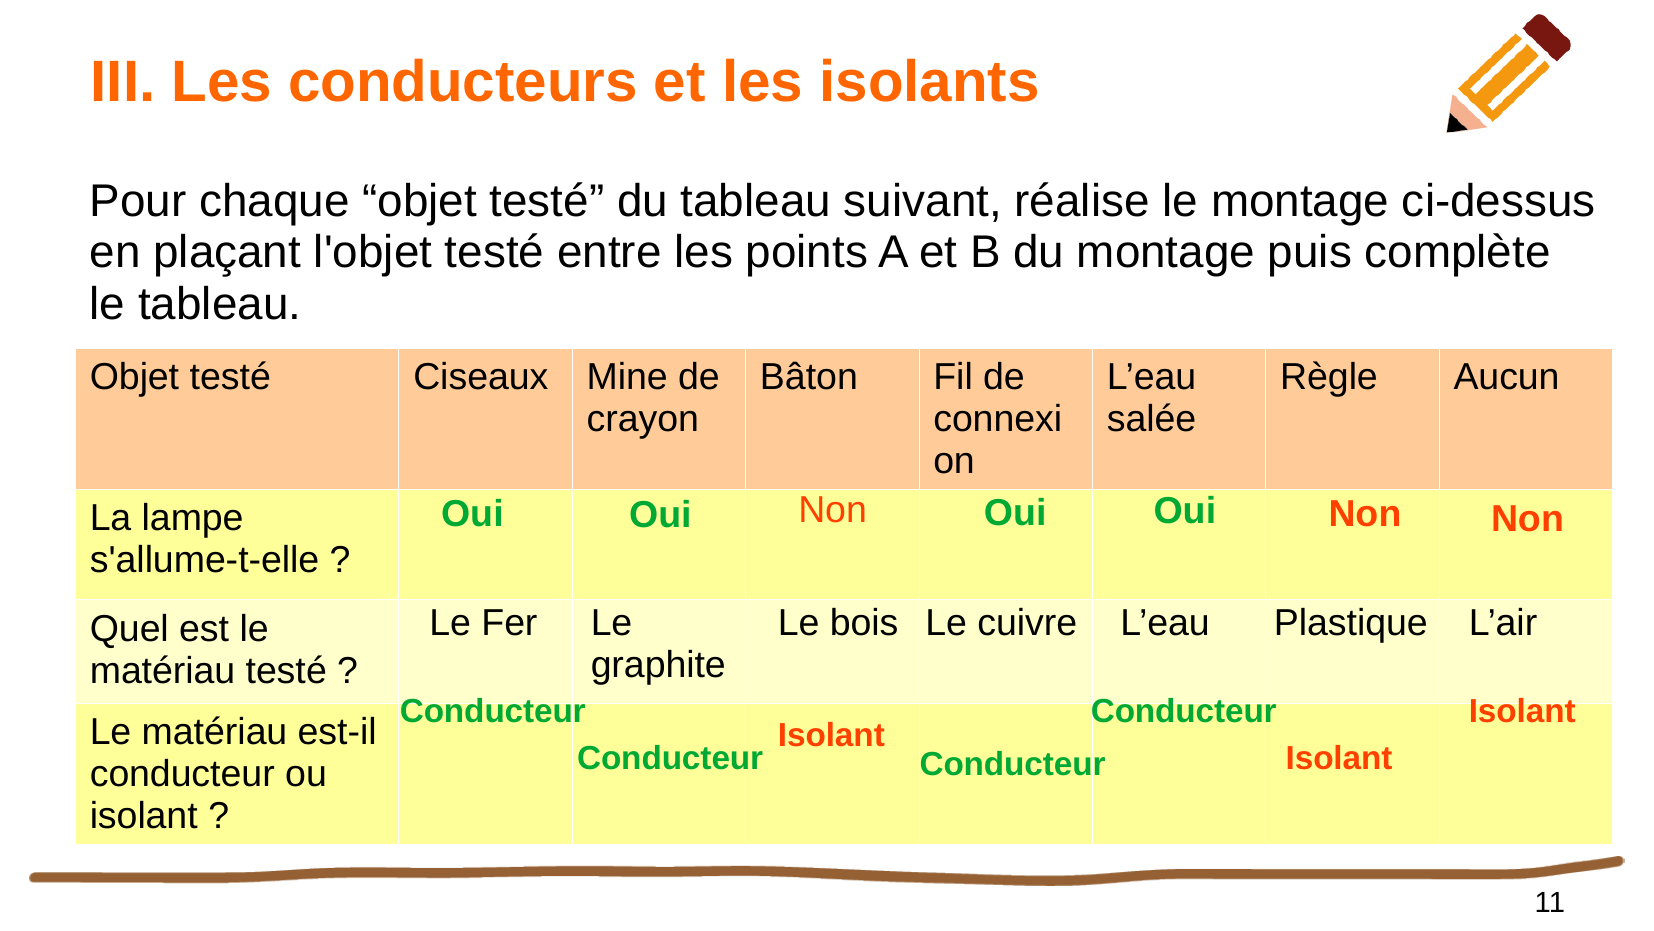

# III. Les conducteurs et les isolants
Pour chaque “objet testé” du tableau suivant, réalise le montage ci-dessus en plaçant l'objet testé entre les points A et B du montage puis complète le tableau.
| Objet testé | Ciseaux | Mine de crayon | Bâton | Fil de connexion | L’eau salée | Règle | Aucun |
| --- | --- | --- | --- | --- | --- | --- | --- |
| La lampe s'allume-t-elle ? | | | | | | | |
| Quel est le matériau testé ? | | | | | | | |
| Le matériau est-il conducteur ou isolant ? | | | | | | | |
Non
Oui
Oui
Non
Oui
Oui
Non
Le Fer
Le
graphite
Le bois
Le cuivre
L’eau
Plastique
L’air
Conducteur
Conducteur
Isolant
Isolant
Conducteur
Isolant
Conducteur
11